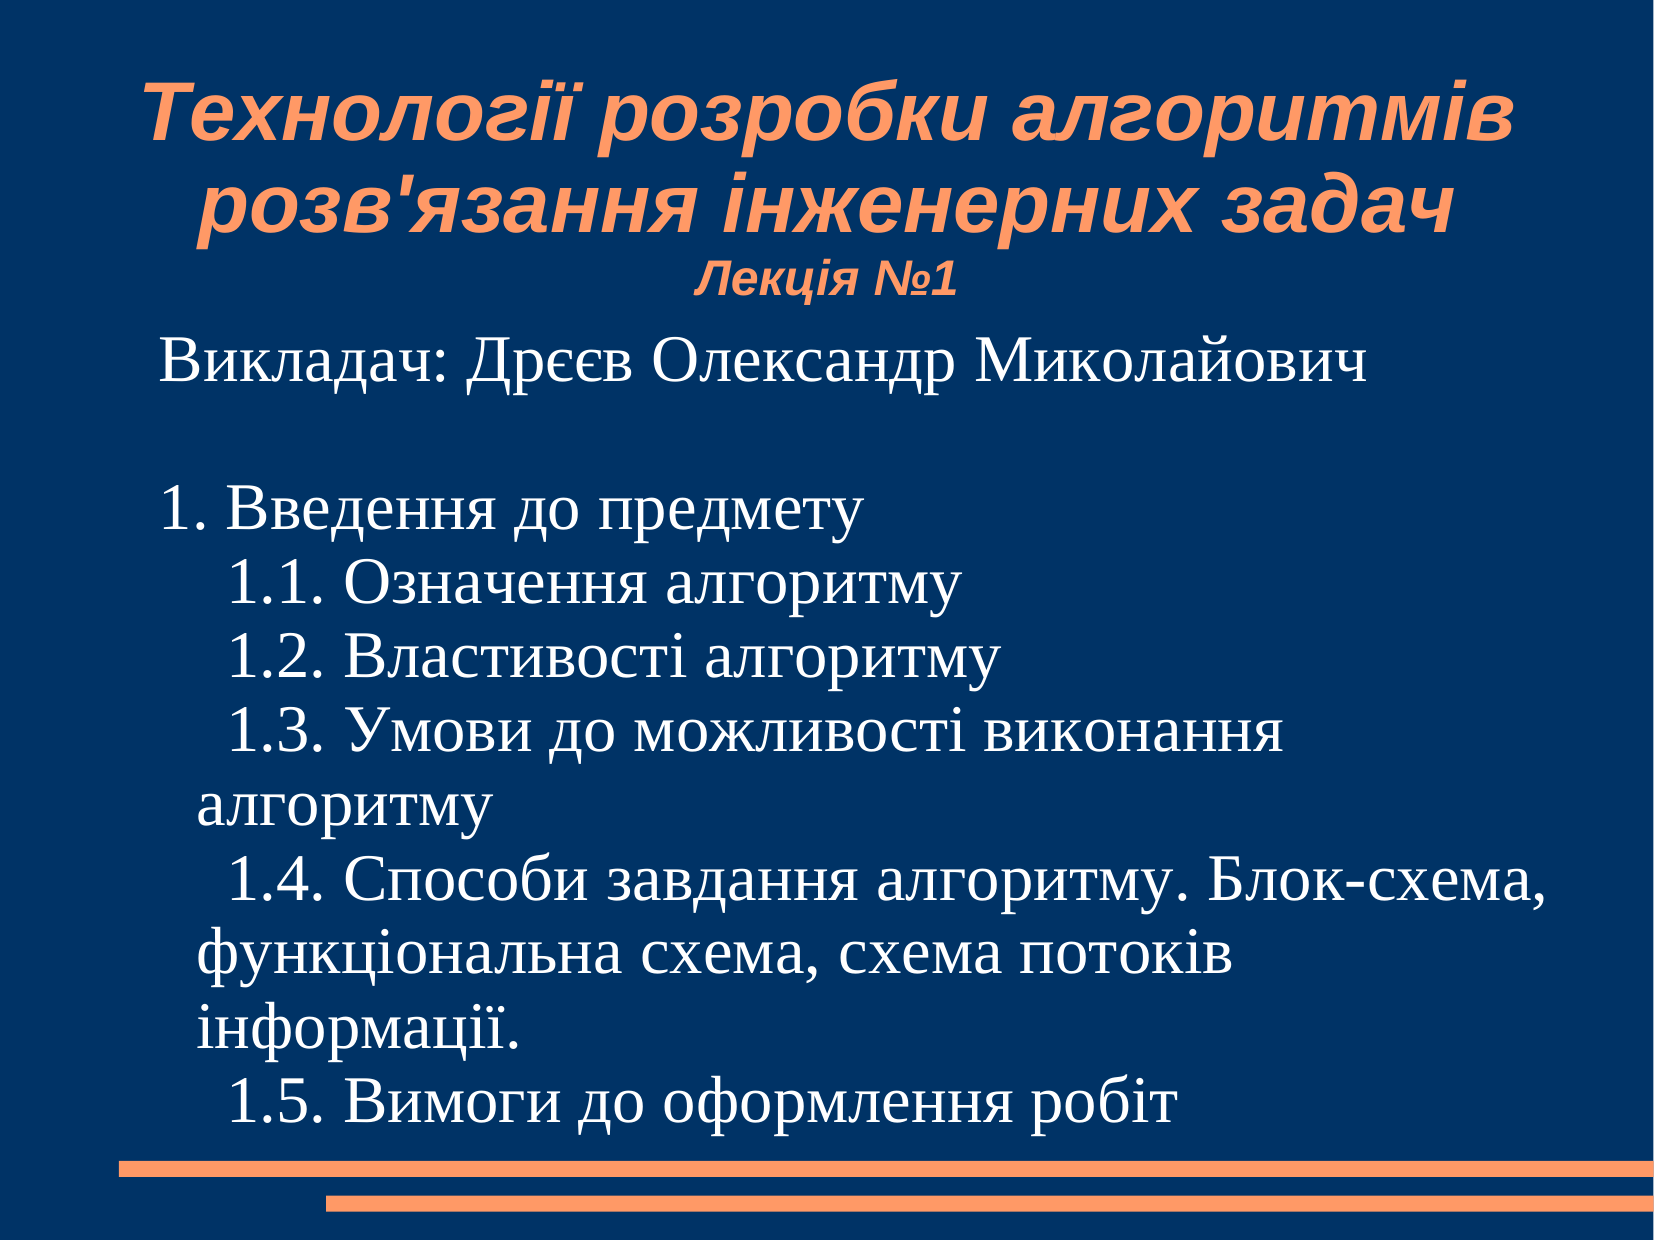

# Технології розробки алгоритмів розв'язання інженерних задач Лекція №1
Викладач: Дрєєв Олександр Миколайович
1. Введення до предмету
 1.1. Означення алгоритму
 1.2. Властивості алгоритму
 1.3. Умови до можливості виконання алгоритму
 1.4. Способи завдання алгоритму. Блок-схема, функціональна схема, схема потоків інформації.
 1.5. Вимоги до оформлення робіт